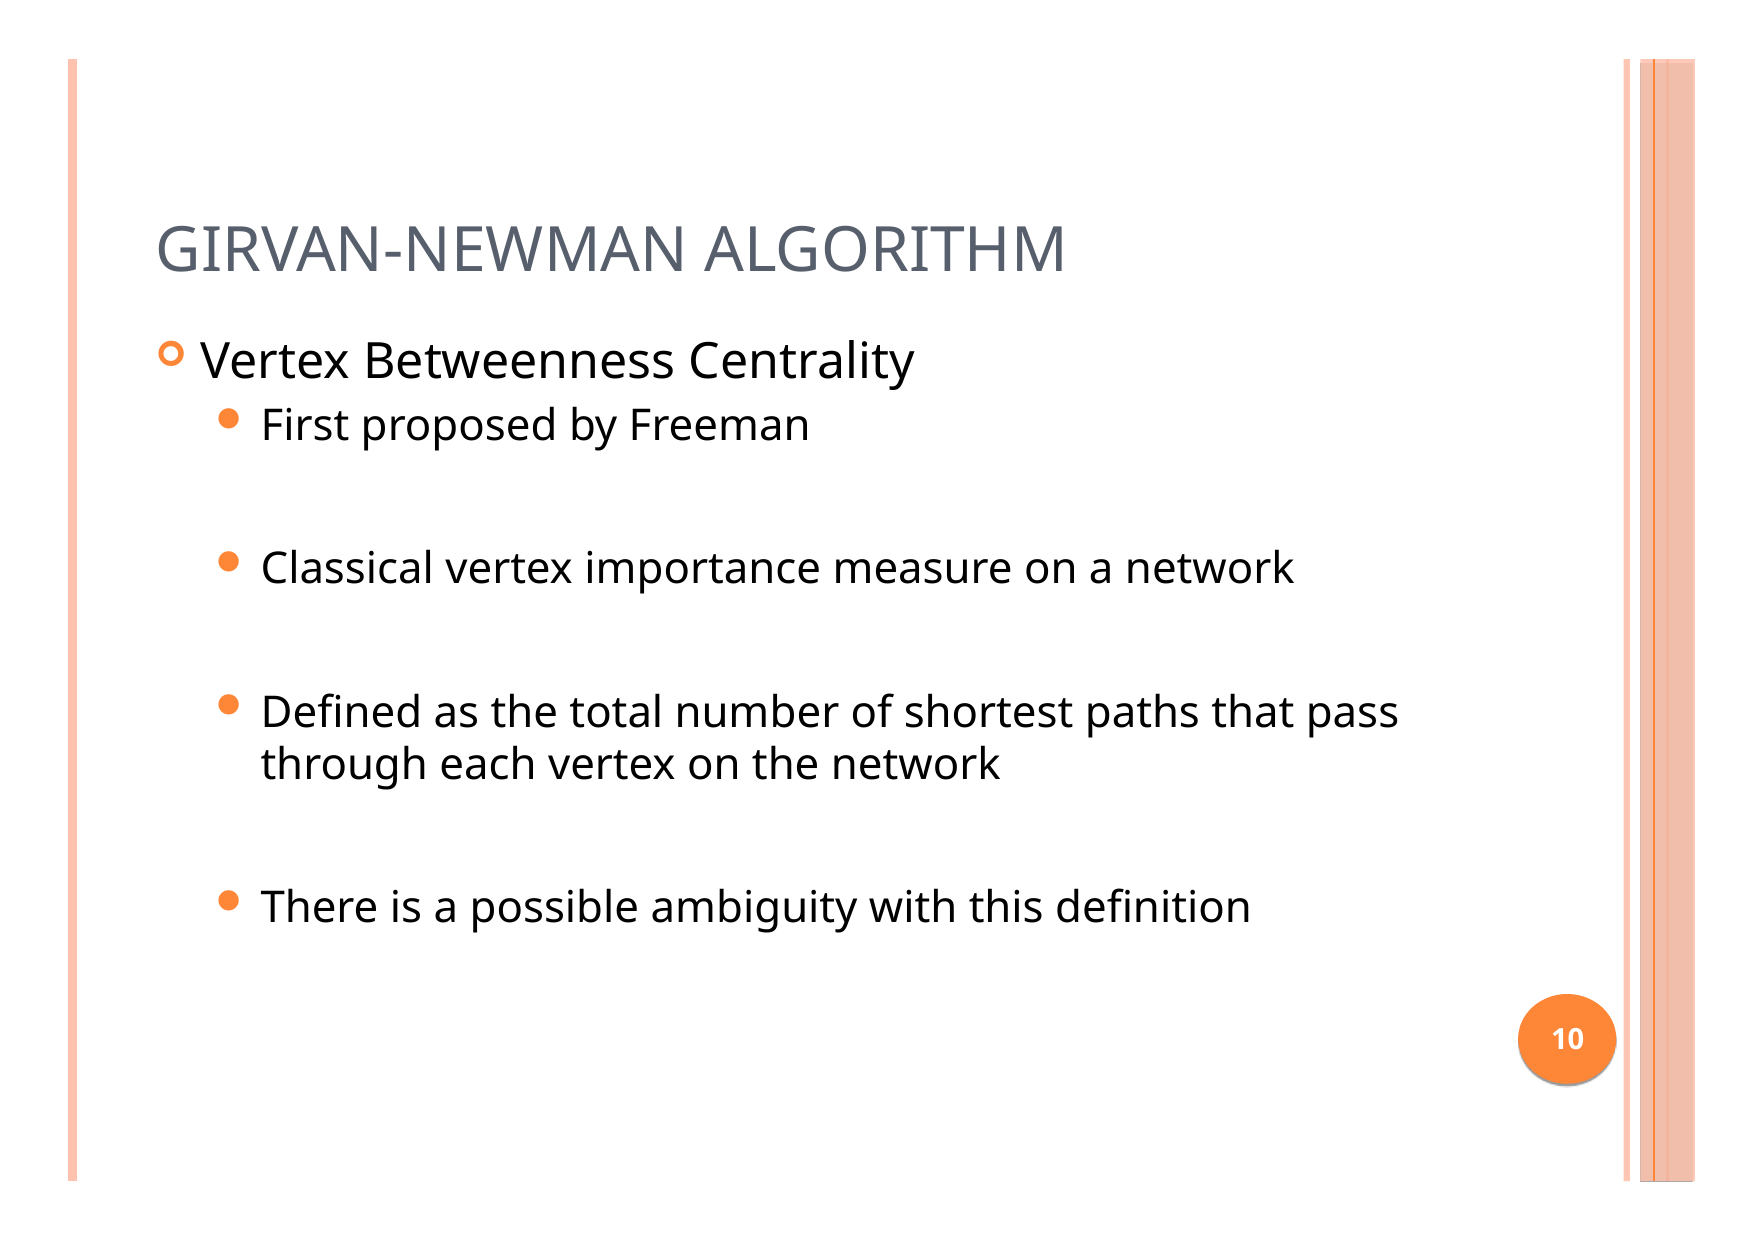

# Girvan-Newman Algorithm
Vertex Betweenness Centrality
First proposed by Freeman
Classical vertex importance measure on a network
Defined as the total number of shortest paths that pass through each vertex on the network
There is a possible ambiguity with this definition